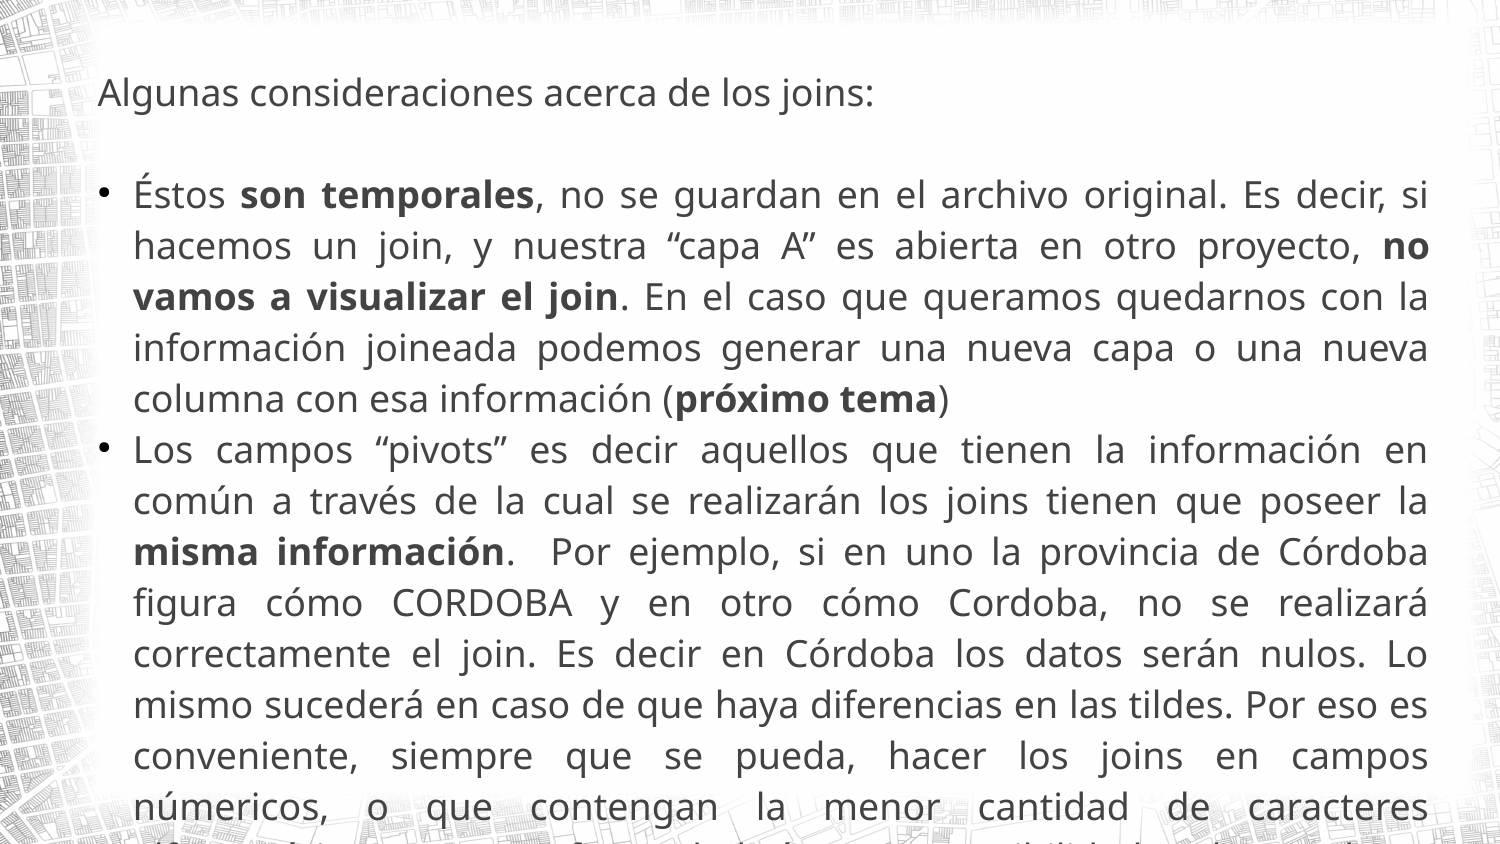

Algunas consideraciones acerca de los joins:
Éstos son temporales, no se guardan en el archivo original. Es decir, si hacemos un join, y nuestra “capa A” es abierta en otro proyecto, no vamos a visualizar el join. En el caso que queramos quedarnos con la información joineada podemos generar una nueva capa o una nueva columna con esa información (próximo tema)
Los campos “pivots” es decir aquellos que tienen la información en común a través de la cual se realizarán los joins tienen que poseer la misma información. Por ejemplo, si en uno la provincia de Córdoba figura cómo CORDOBA y en otro cómo Cordoba, no se realizará correctamente el join. Es decir en Córdoba los datos serán nulos. Lo mismo sucederá en caso de que haya diferencias en las tildes. Por eso es conveniente, siempre que se pueda, hacer los joins en campos númericos, o que contengan la menor cantidad de caracteres alfanuméricos. De esta forma habrá menos posibilidades de que haya errores en ellos.